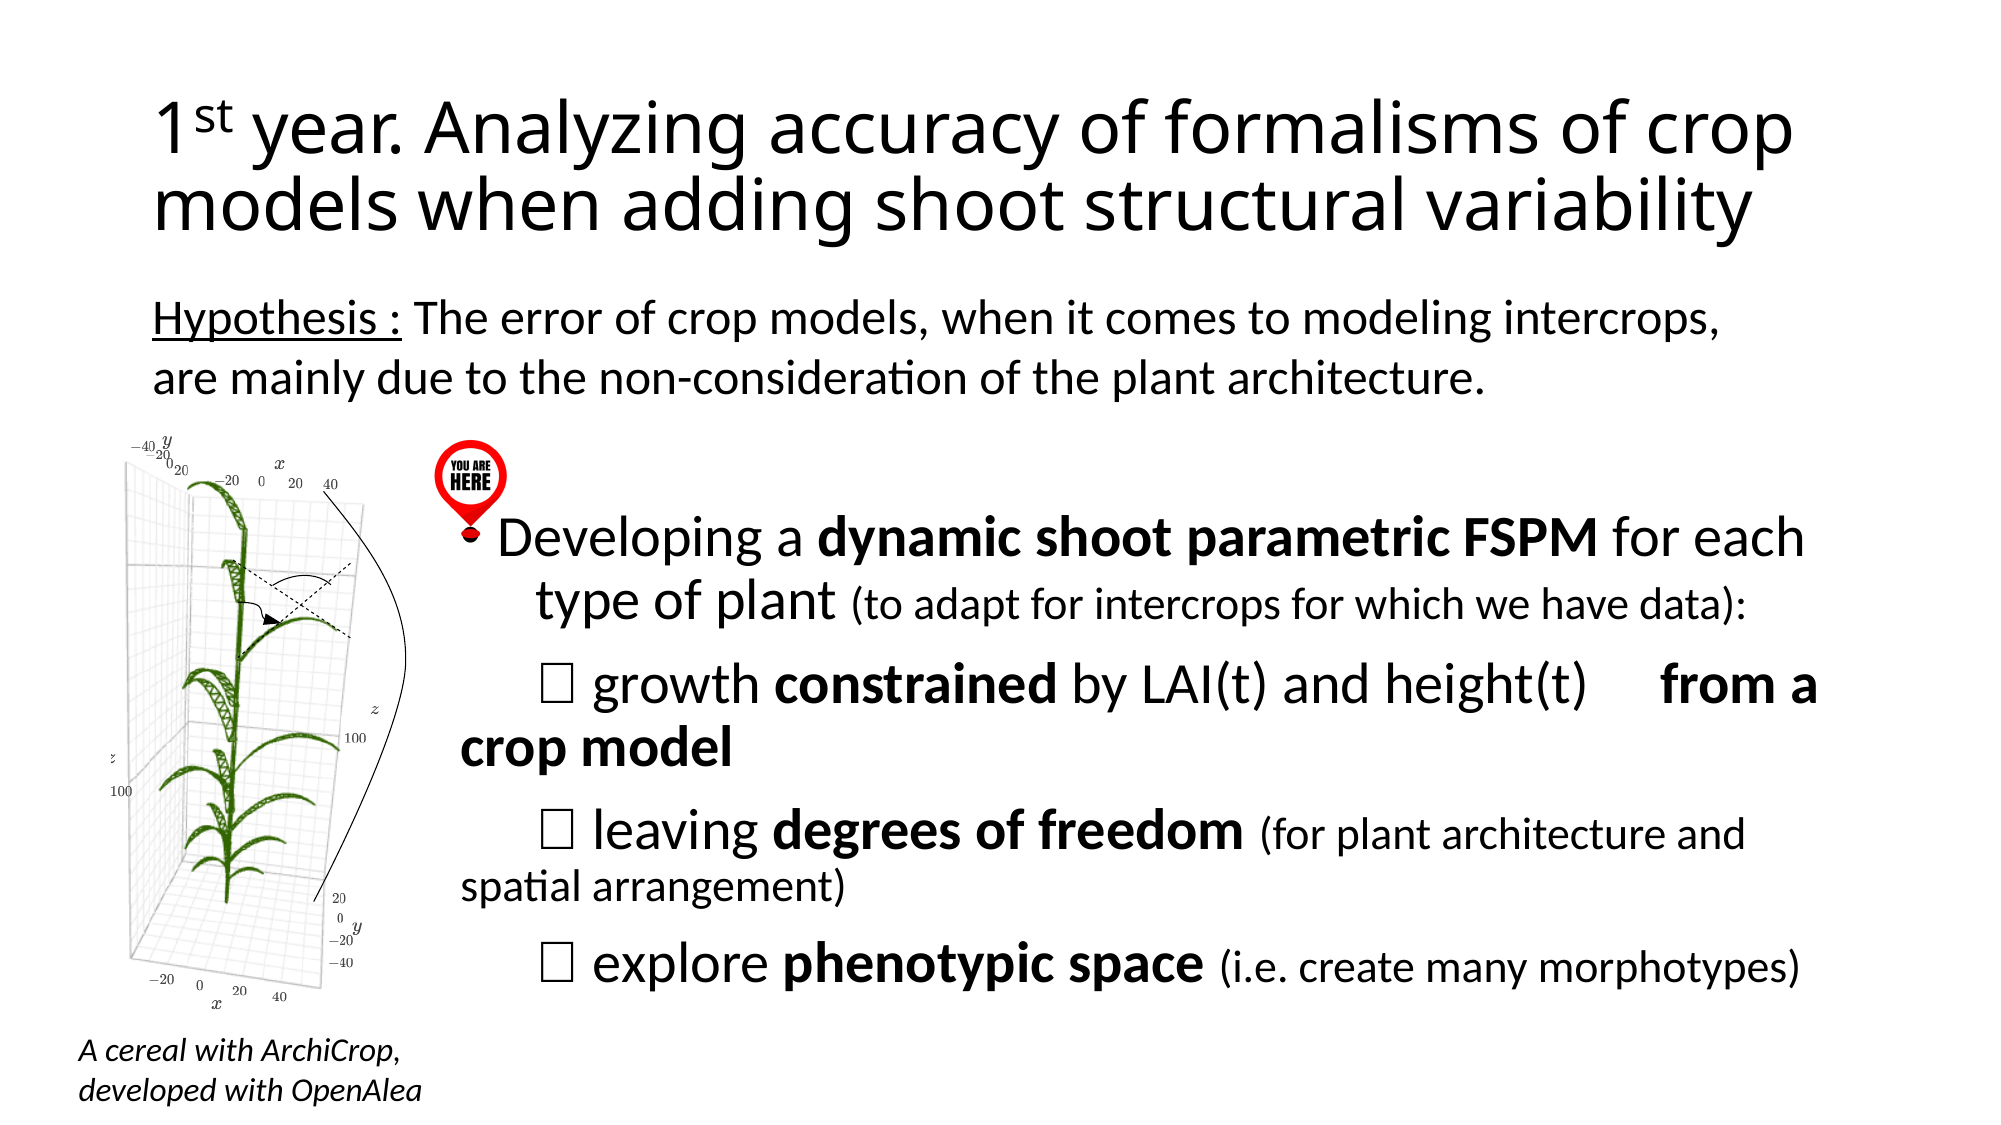

# 1st year. Analyzing accuracy of formalisms of crop models when adding shoot structural variability
Hypothesis : The error of crop models, when it comes to modeling intercrops, are mainly due to the non-consideration of the plant architecture.
Developing a dynamic shoot parametric FSPM for each type of plant (to adapt for intercrops for which we have data):
	 growth constrained by LAI(t) and height(t) 	from a crop model
	 leaving degrees of freedom (for plant architecture and 	spatial arrangement)
	 explore phenotypic space (i.e. create many morphotypes)​
A cereal with ArchiCrop, developed with OpenAlea